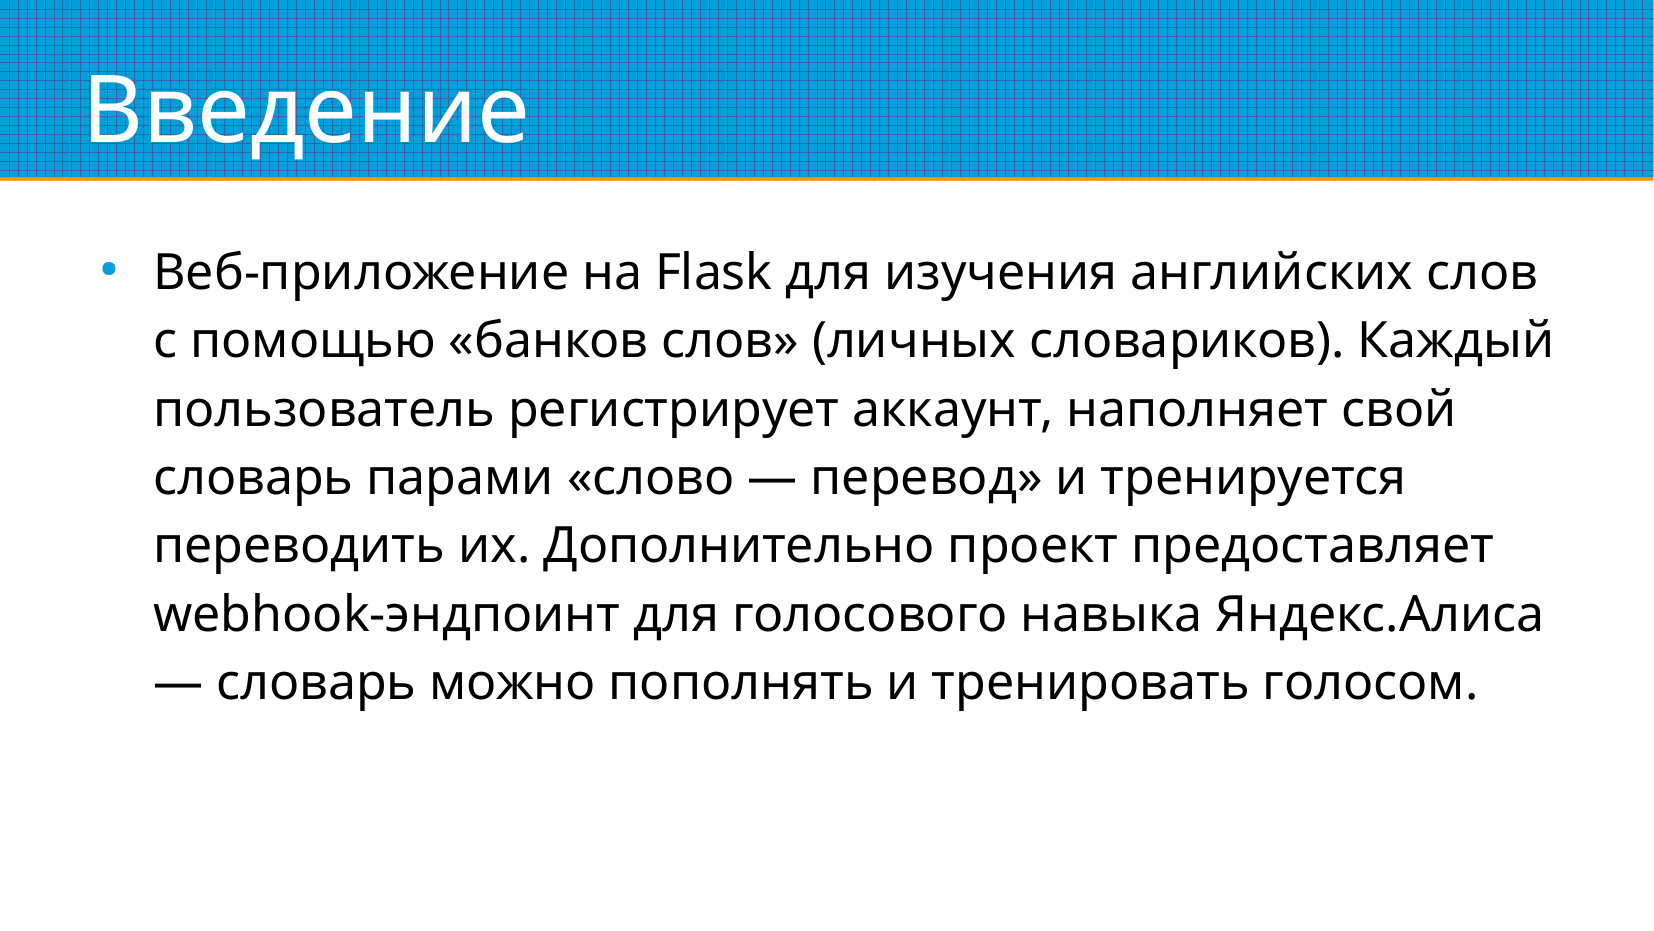

# Введение
Веб-приложение на Flask для изучения английских слов с помощью «банков слов» (личных словариков). Каждый пользователь регистрирует аккаунт, наполняет свой словарь парами «слово — перевод» и тренируется переводить их. Дополнительно проект предоставляет webhook-эндпоинт для голосового навыка Яндекс.Алиса — словарь можно пополнять и тренировать голосом.